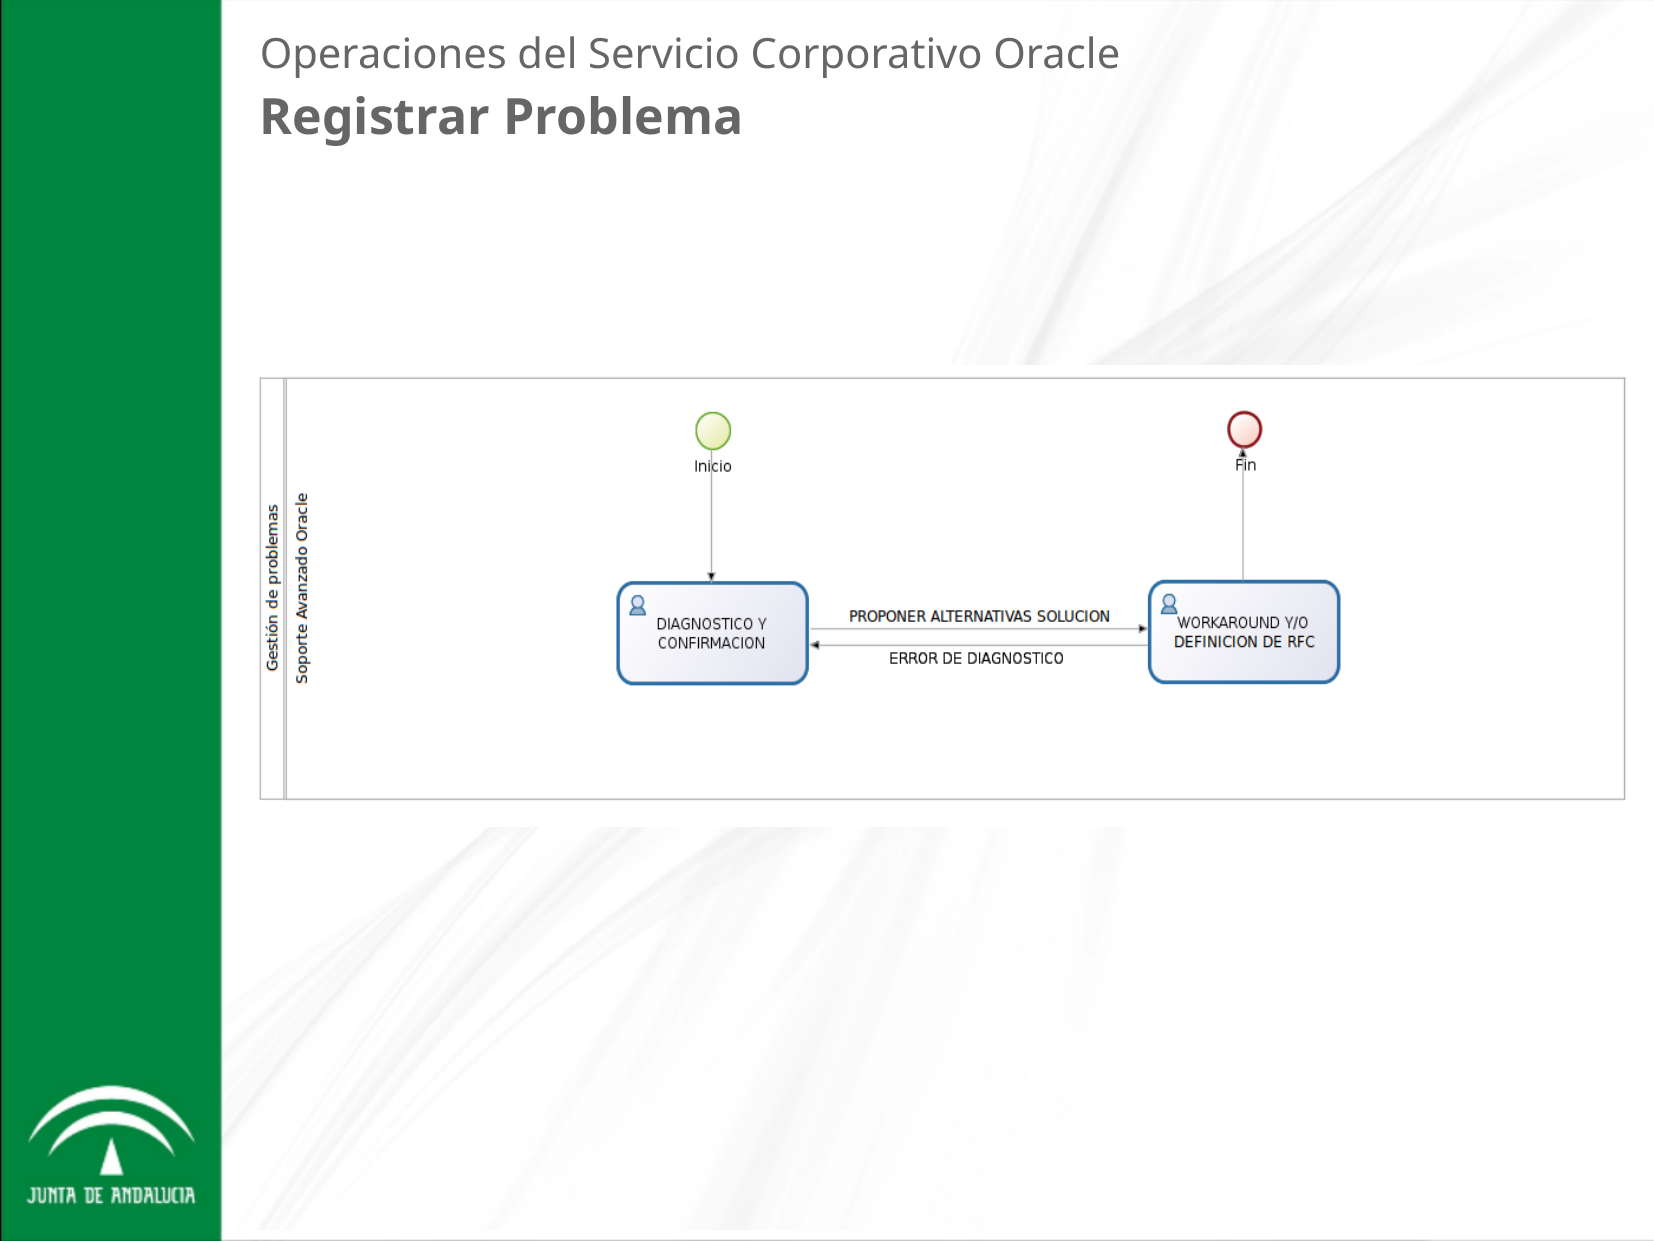

# Operaciones del Servicio Corporativo Oracle Registrar Problema